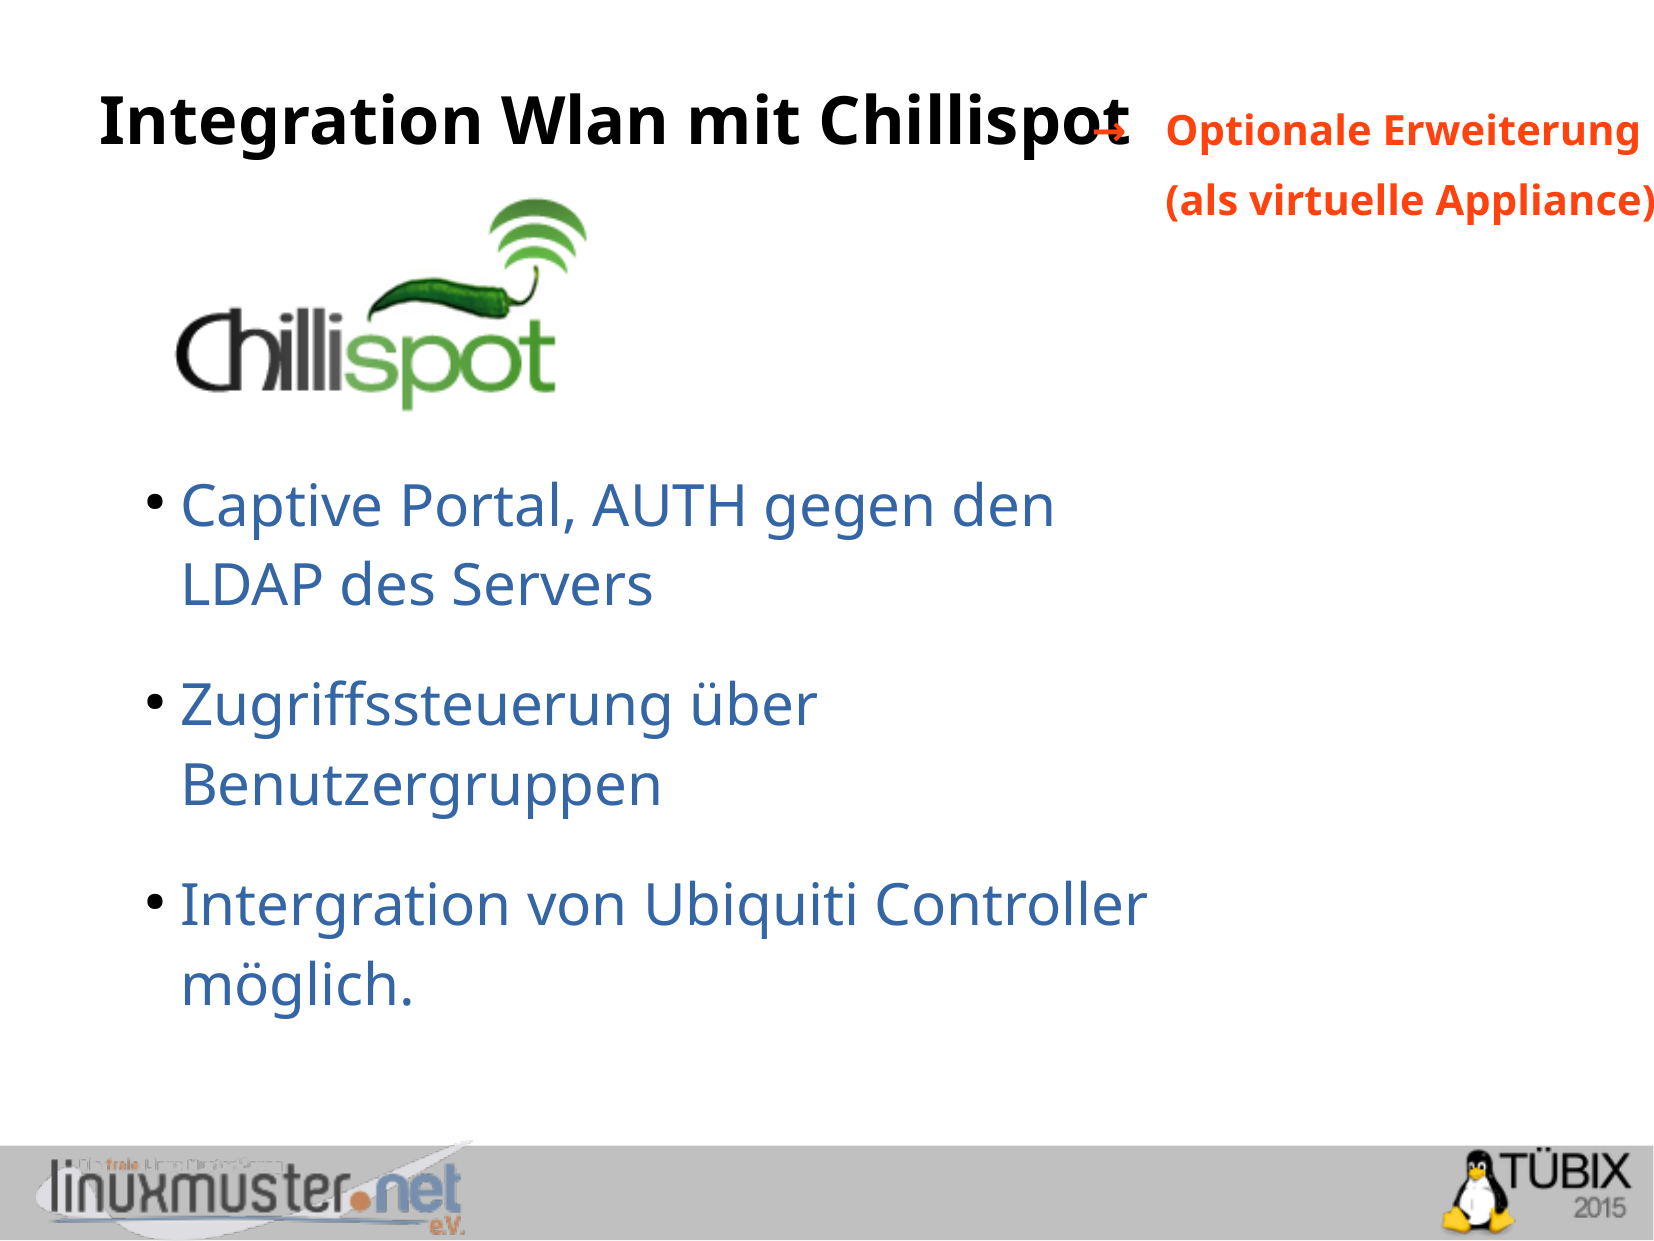

# Integration Wlan mit Chillispot
→ 	Optionale Erweiterung
	(als virtuelle Appliance)
Captive Portal, AUTH gegen den LDAP des Servers
Zugriffssteuerung über Benutzergruppen
Intergration von Ubiquiti Controller möglich.